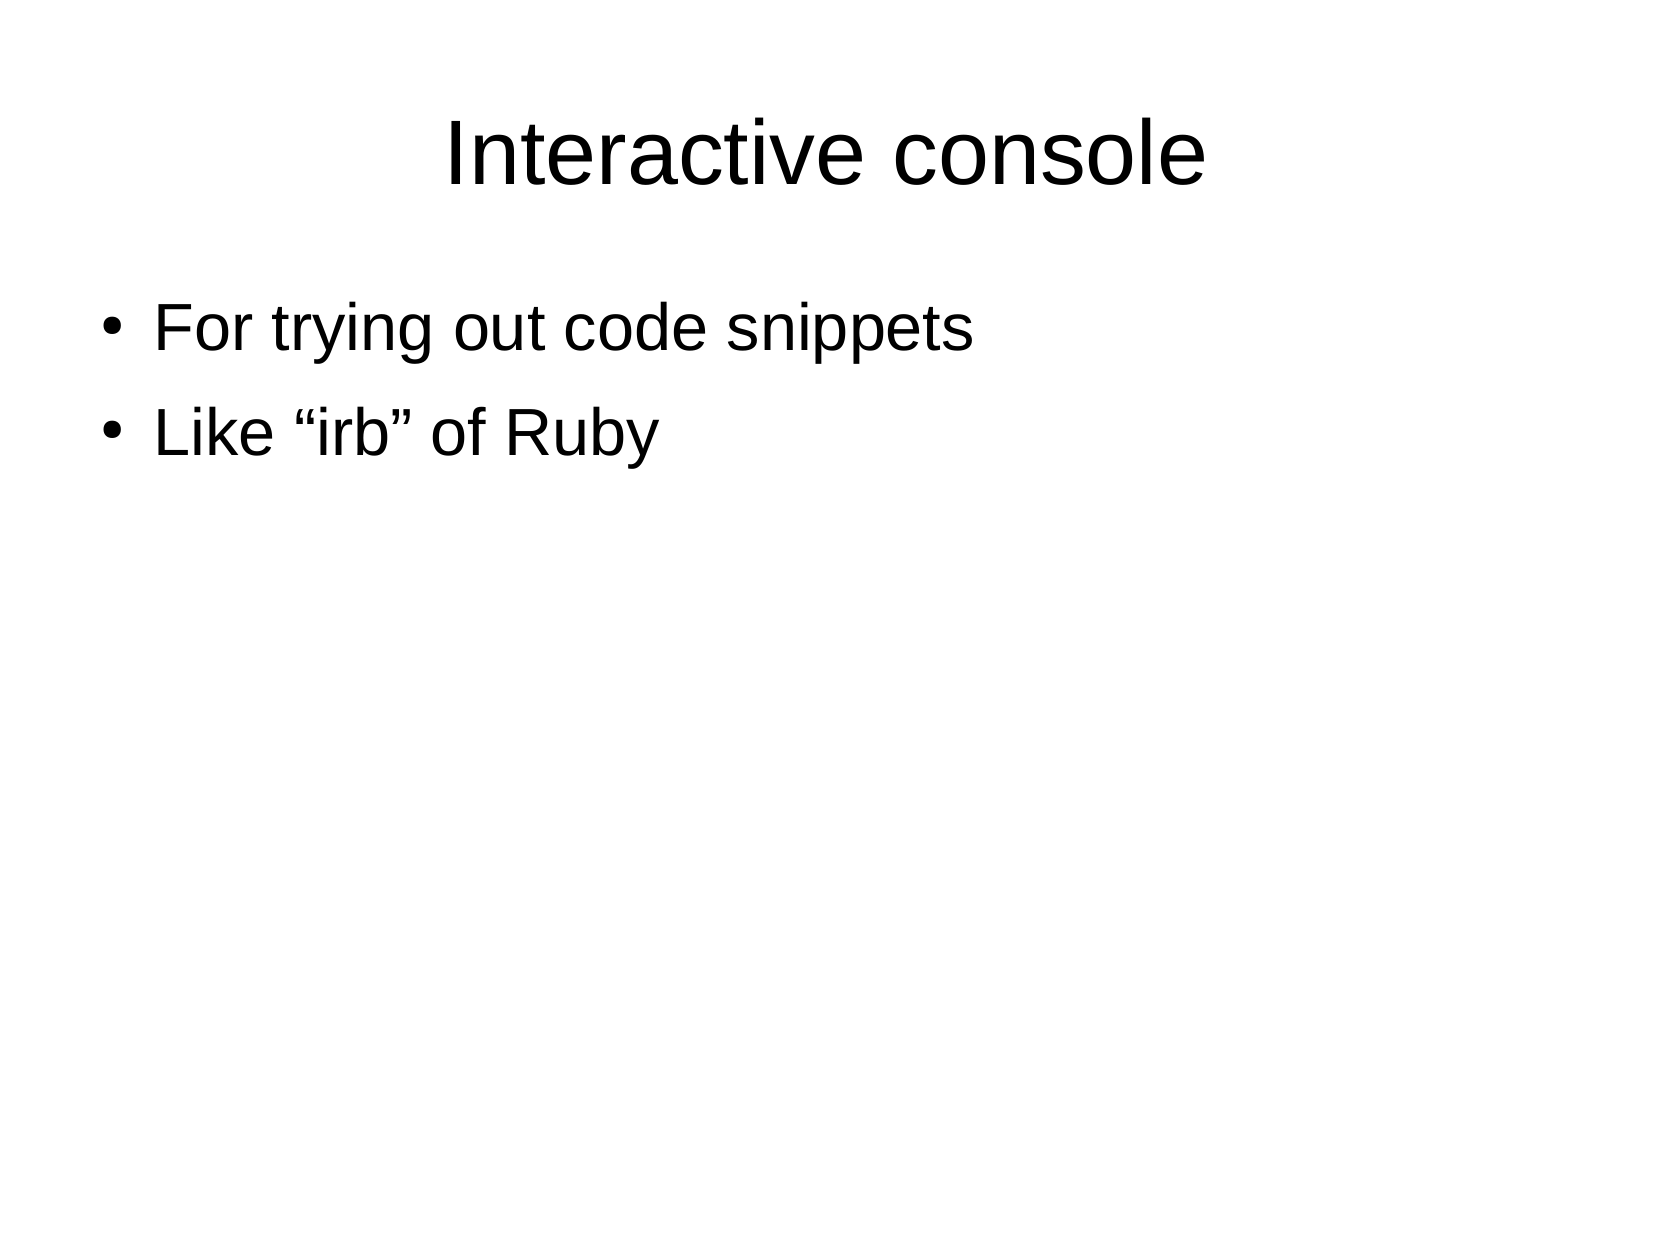

# Interactive console
For trying out code snippets
Like “irb” of Ruby